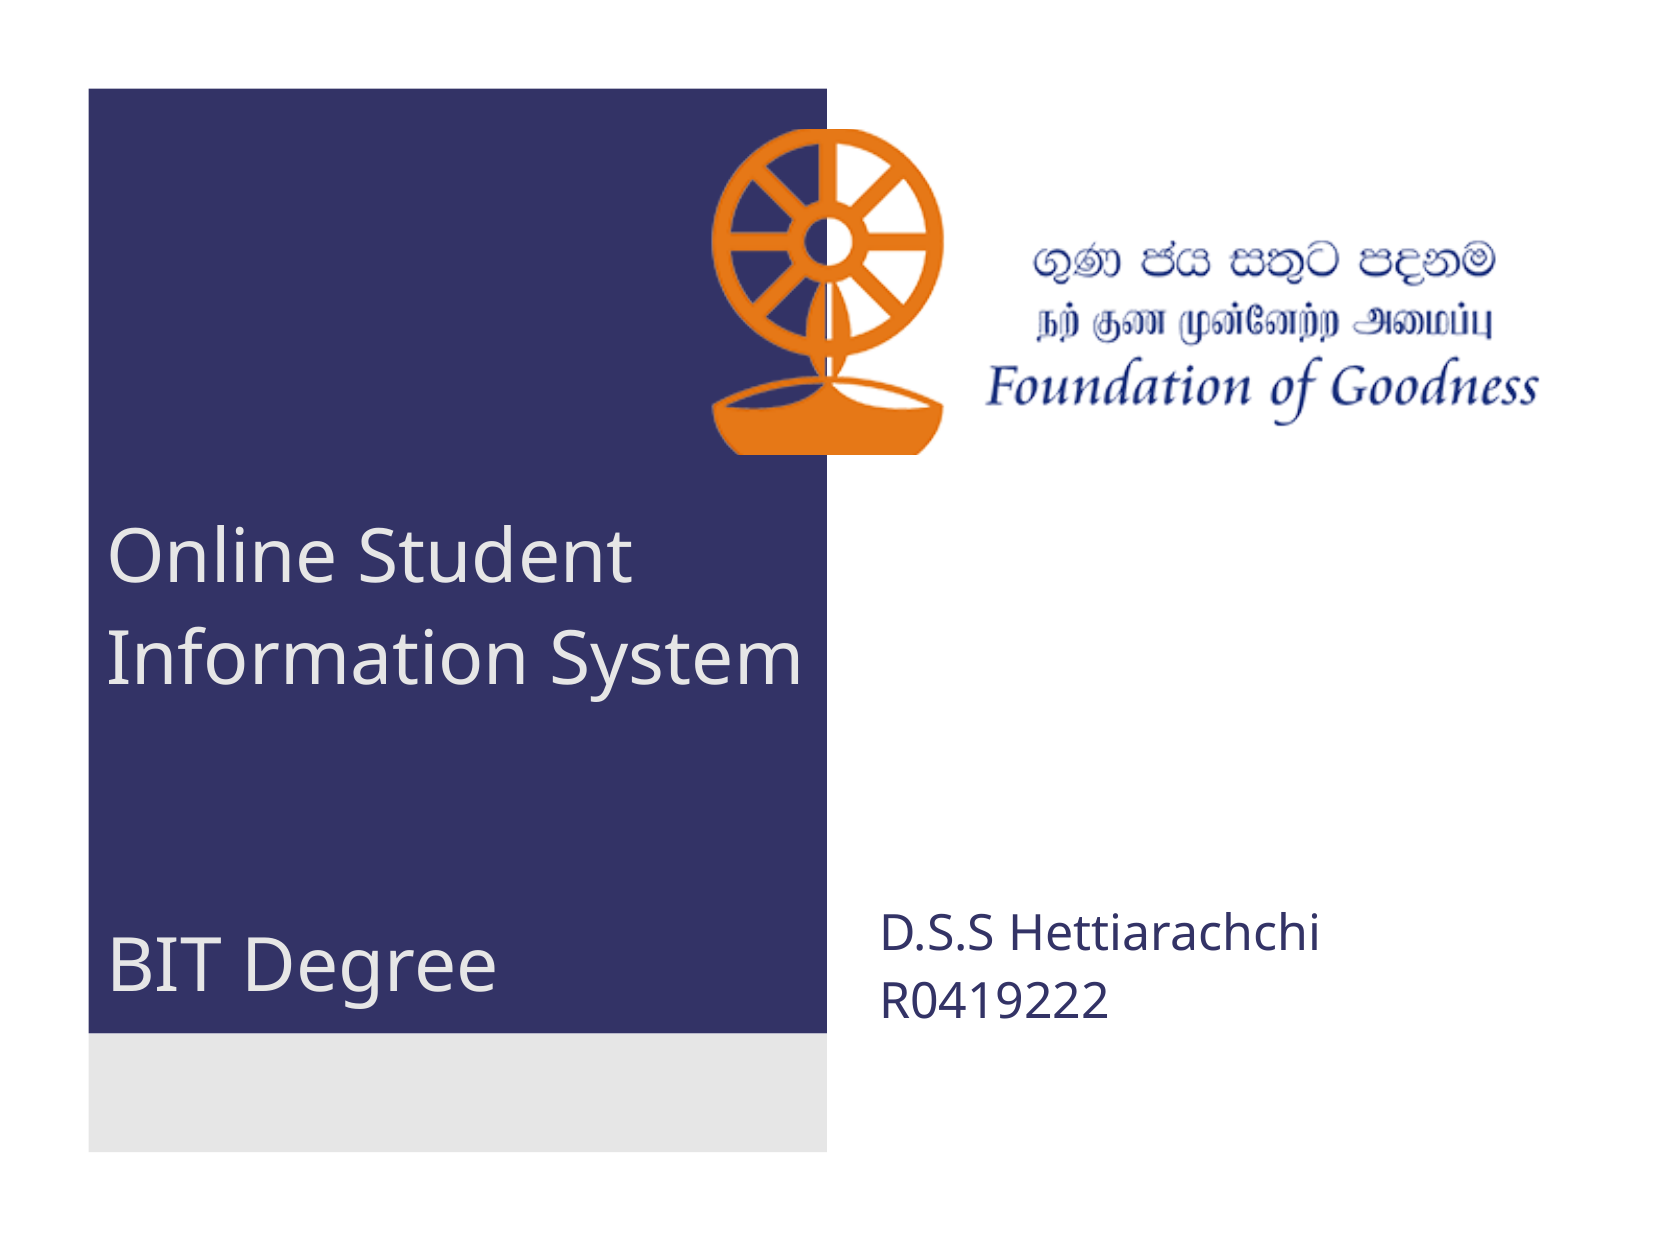

# Online Student Information System BIT Degree Project
D.S.S Hettiarachchi
R0419222